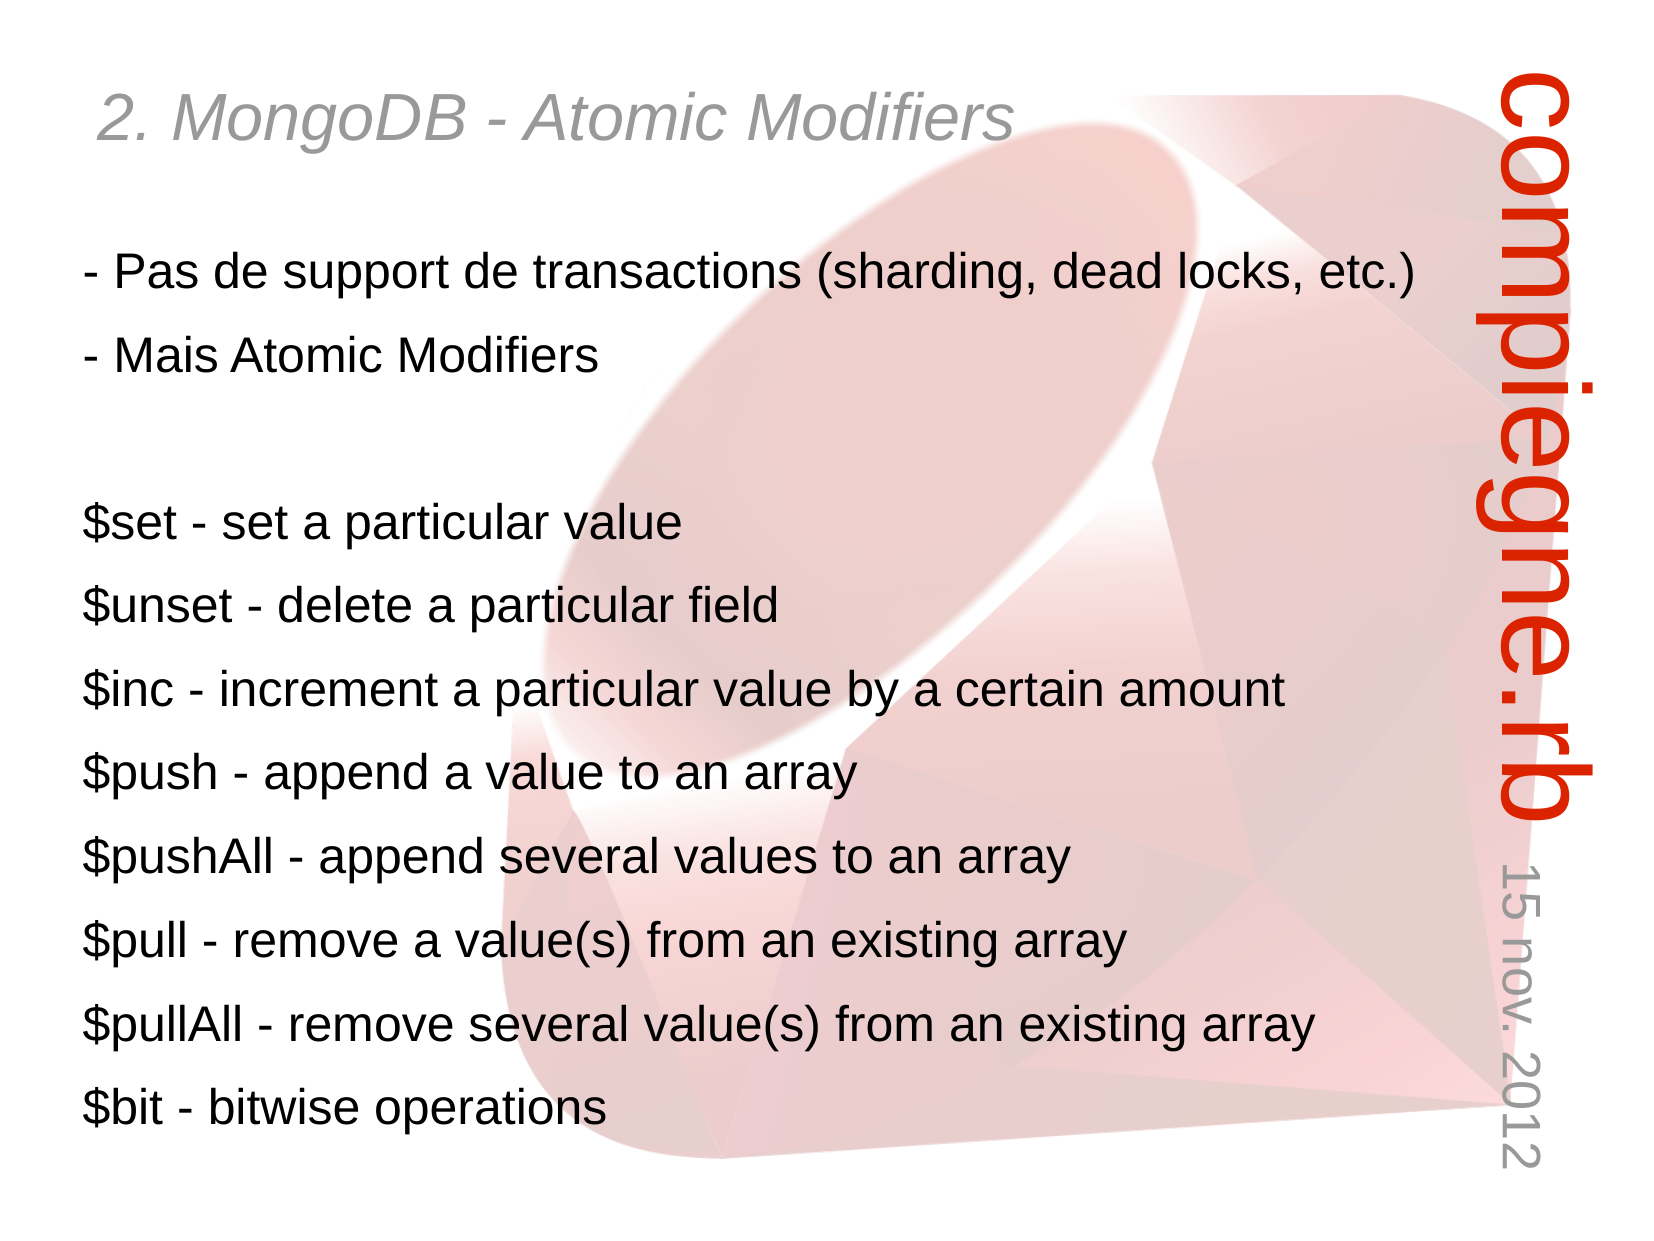

2. MongoDB - Atomic Modifiers
- Pas de support de transactions (sharding, dead locks, etc.)
- Mais Atomic Modifiers
$set - set a particular value
$unset - delete a particular field
$inc - increment a particular value by a certain amount
$push - append a value to an array
$pushAll - append several values to an array
$pull - remove a value(s) from an existing array
$pullAll - remove several value(s) from an existing array
$bit - bitwise operations
# compiegne.rb 15 nov. 2012